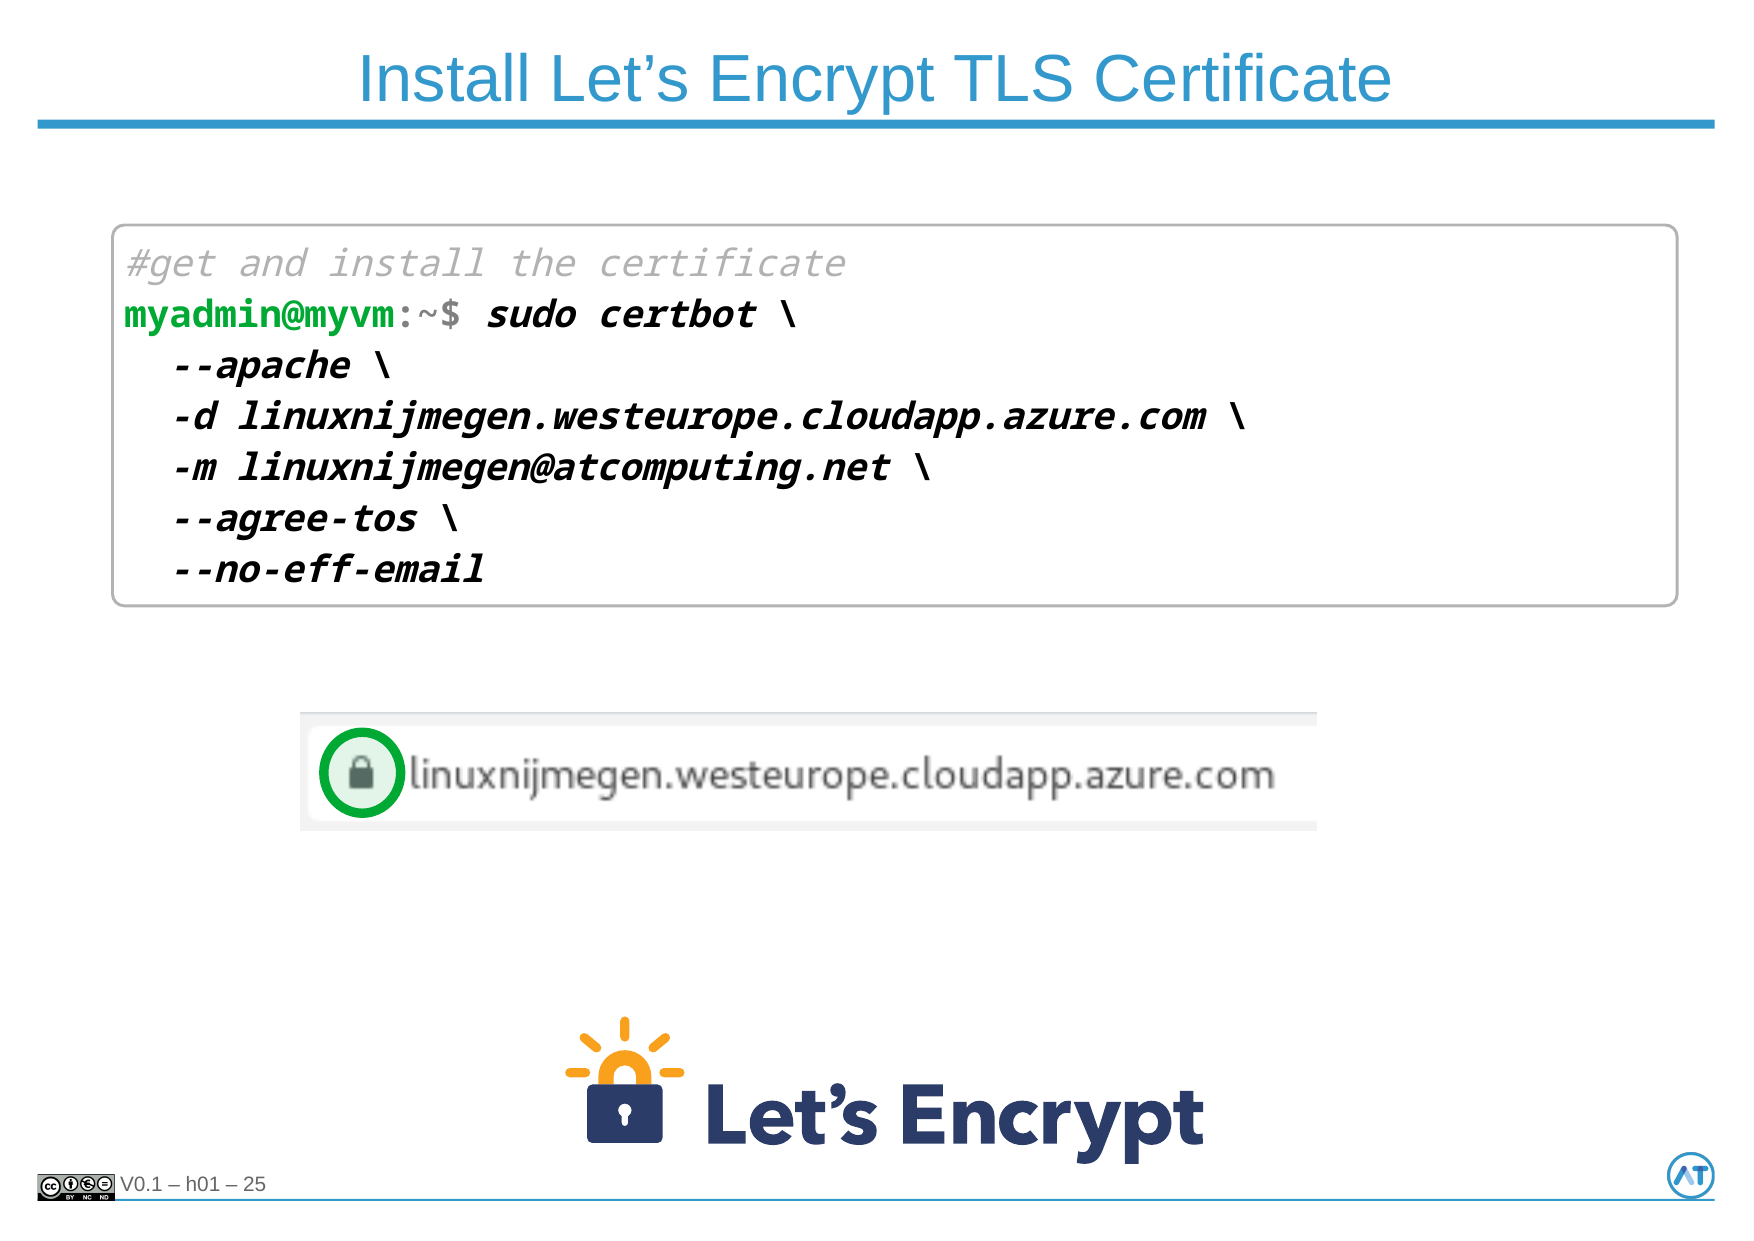

# Install Let’s Encrypt TLS Certificate
#get and install the certificate
myadmin@myvm:~$ sudo certbot \
	--apache \
	-d linuxnijmegen.westeurope.cloudapp.azure.com \
	-m linuxnijmegen@atcomputing.net \
	--agree-tos \
	--no-eff-email